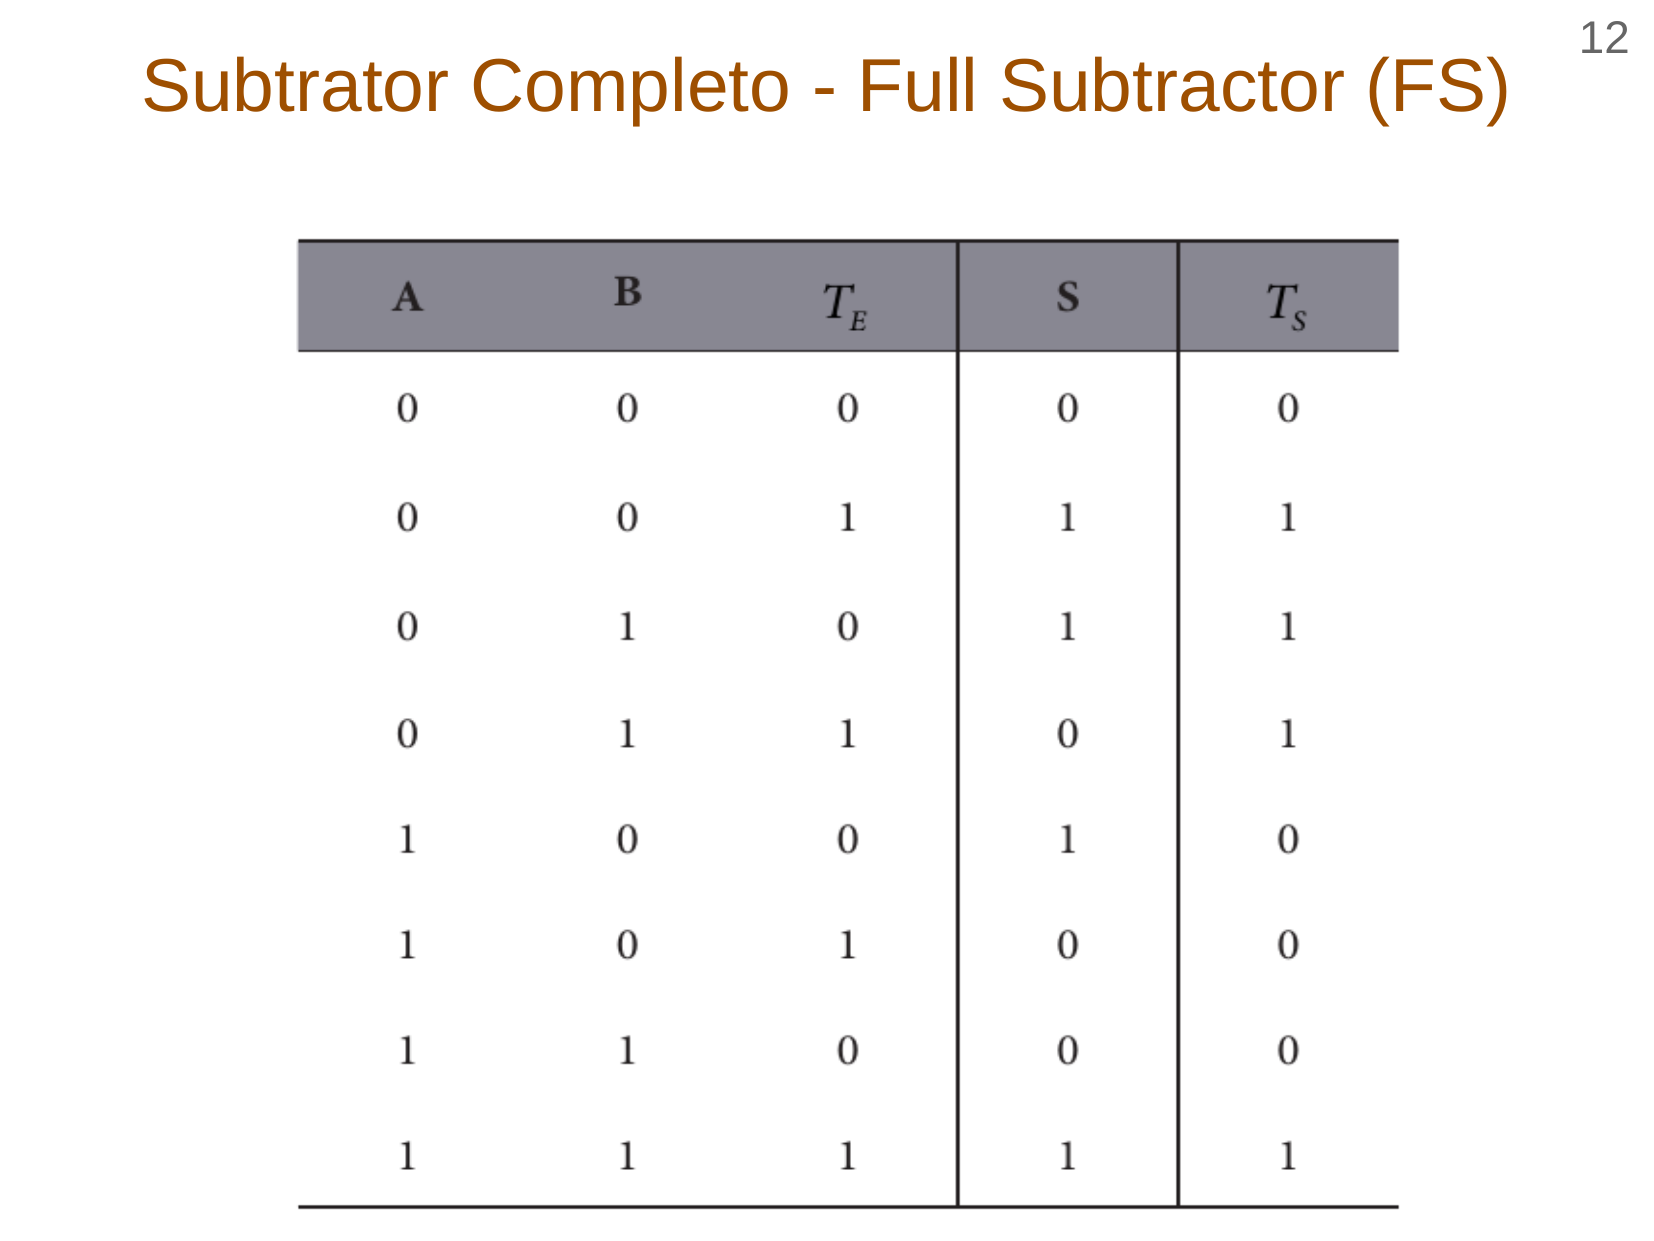

12
# Subtrator Completo - Full Subtractor (FS)